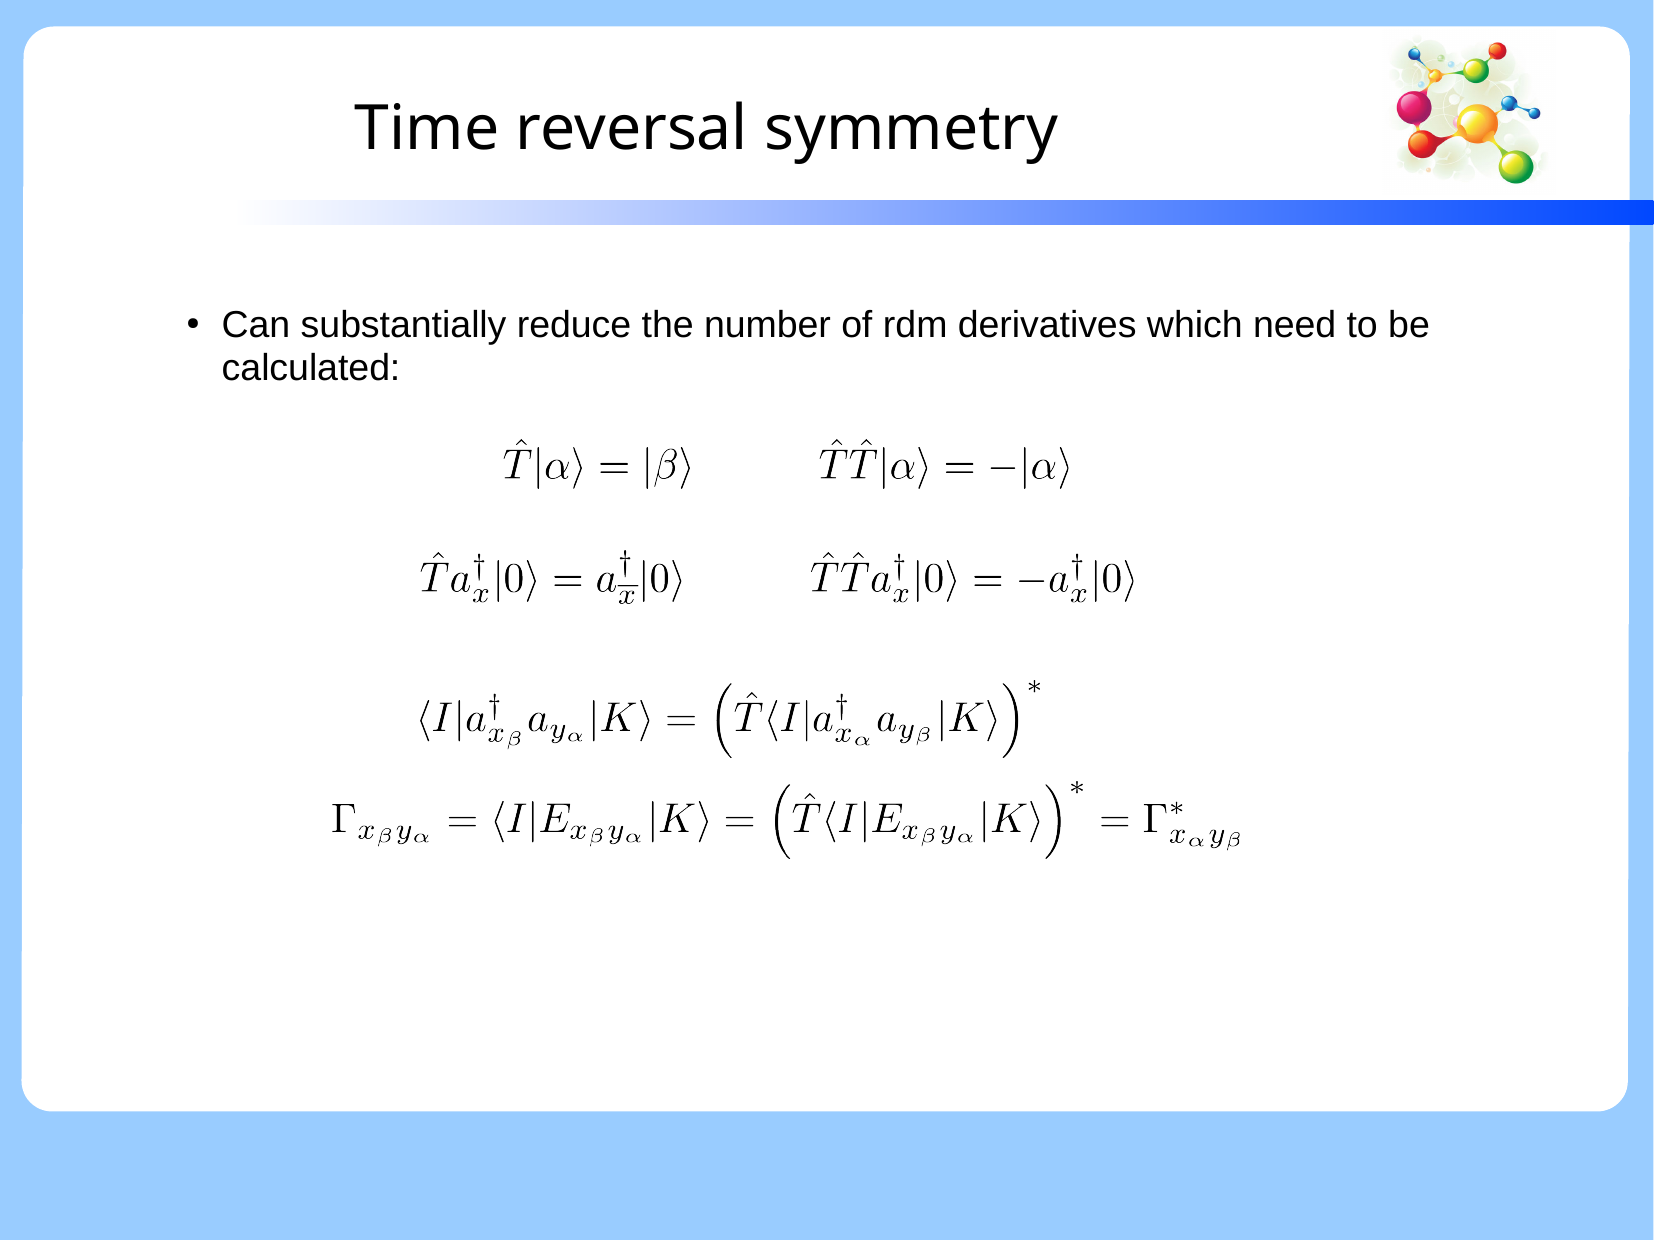

# Time reversal symmetry
Can substantially reduce the number of rdm derivatives which need to be calculated: